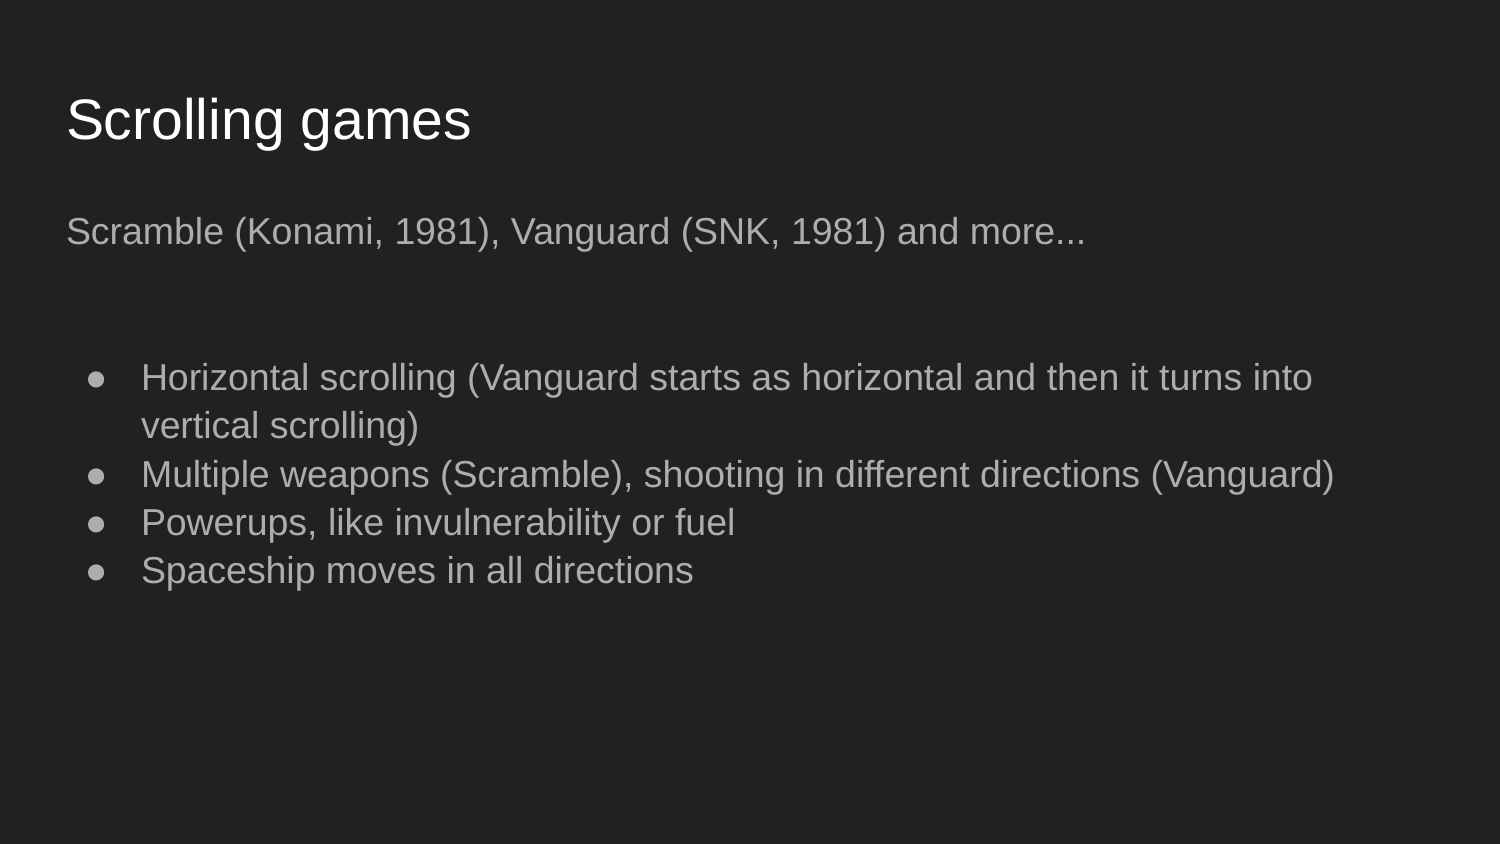

# Scrolling games
Scramble (Konami, 1981), Vanguard (SNK, 1981) and more...
Horizontal scrolling (Vanguard starts as horizontal and then it turns into vertical scrolling)
Multiple weapons (Scramble), shooting in different directions (Vanguard)
Powerups, like invulnerability or fuel
Spaceship moves in all directions